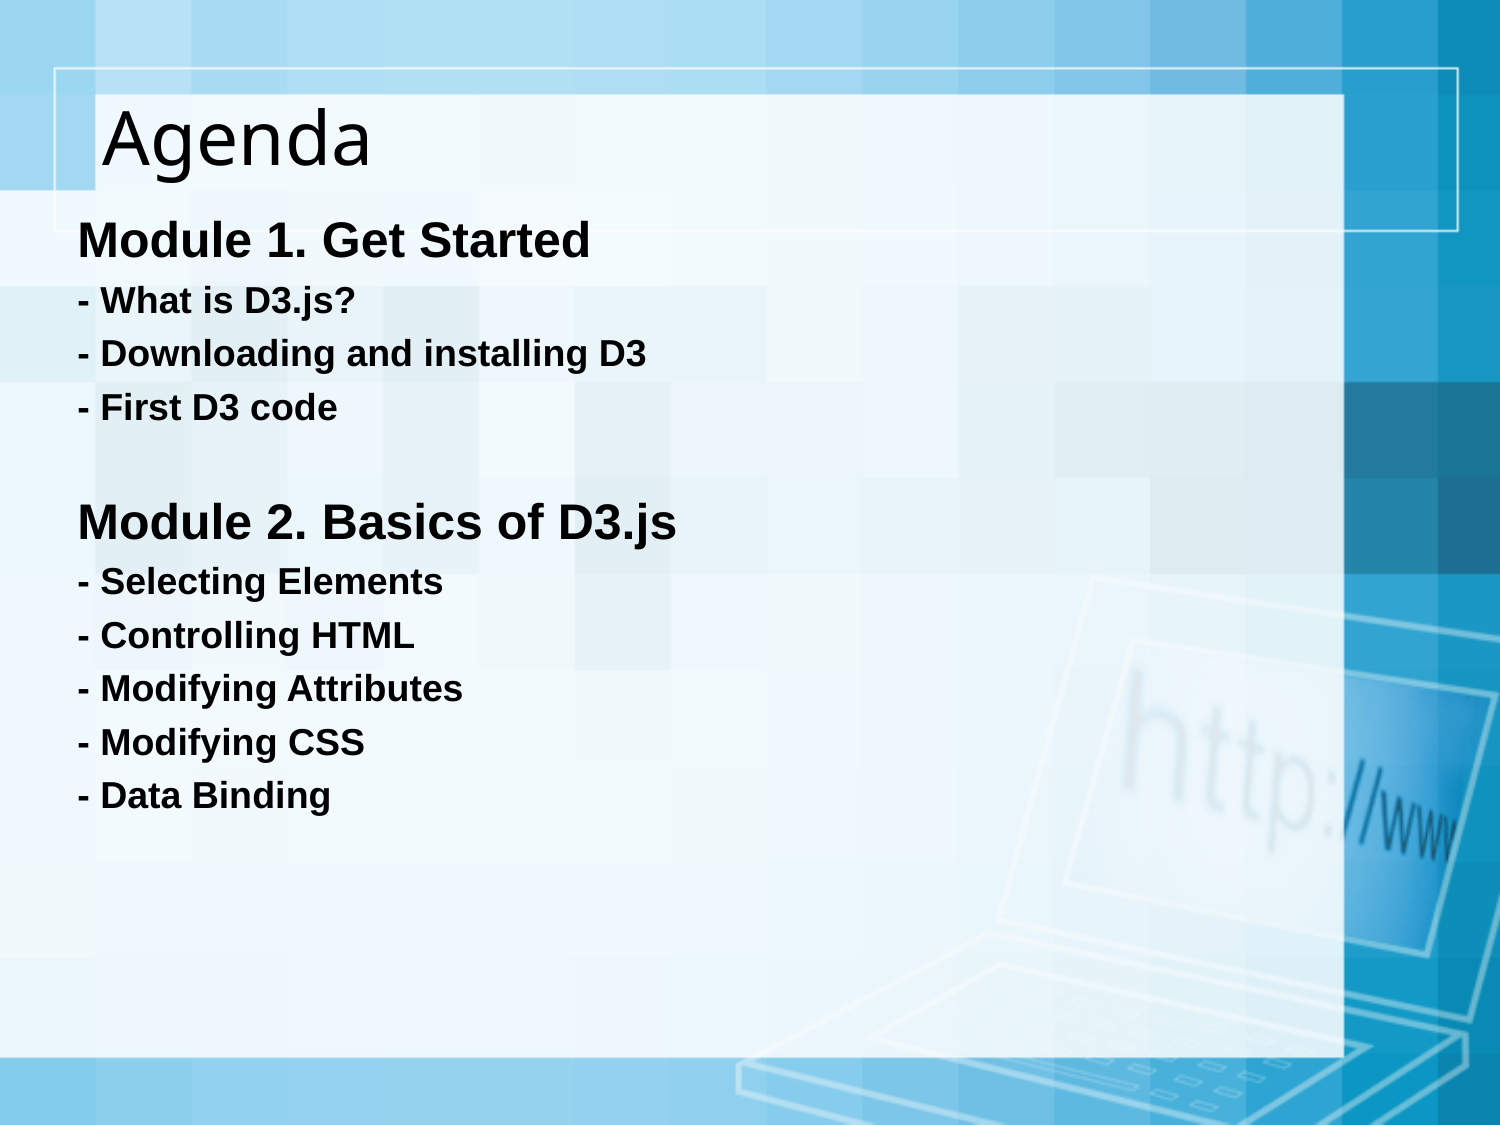

# Agenda
Module 1. Get Started
- What is D3.js?
- Downloading and installing D3
- First D3 code
Module 2. Basics of D3.js
- Selecting Elements
- Controlling HTML
- Modifying Attributes
- Modifying CSS
- Data Binding